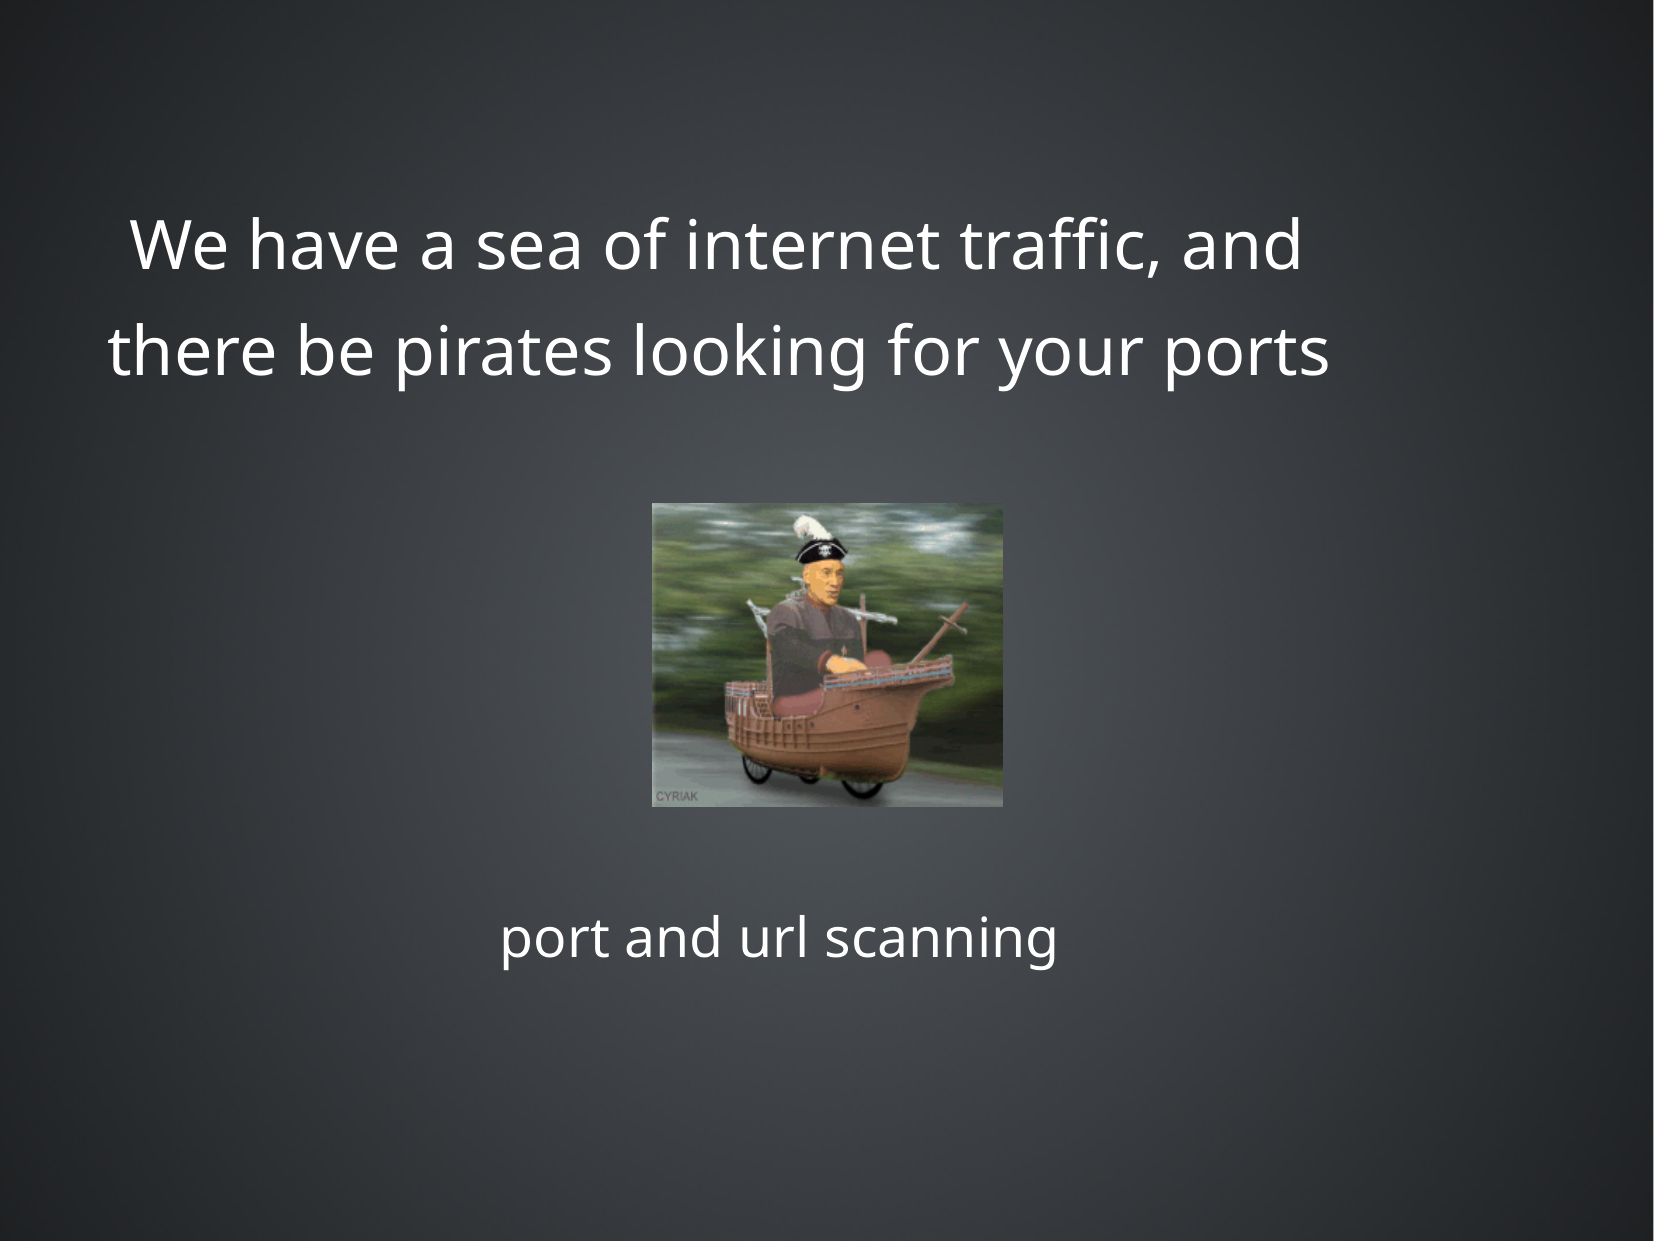

We have a sea of internet traffic, and
We have a sea of internet traffic, and
there be pirates looking for your ports
there be pirates looking for your ports
port and url scanning
port and url scanning